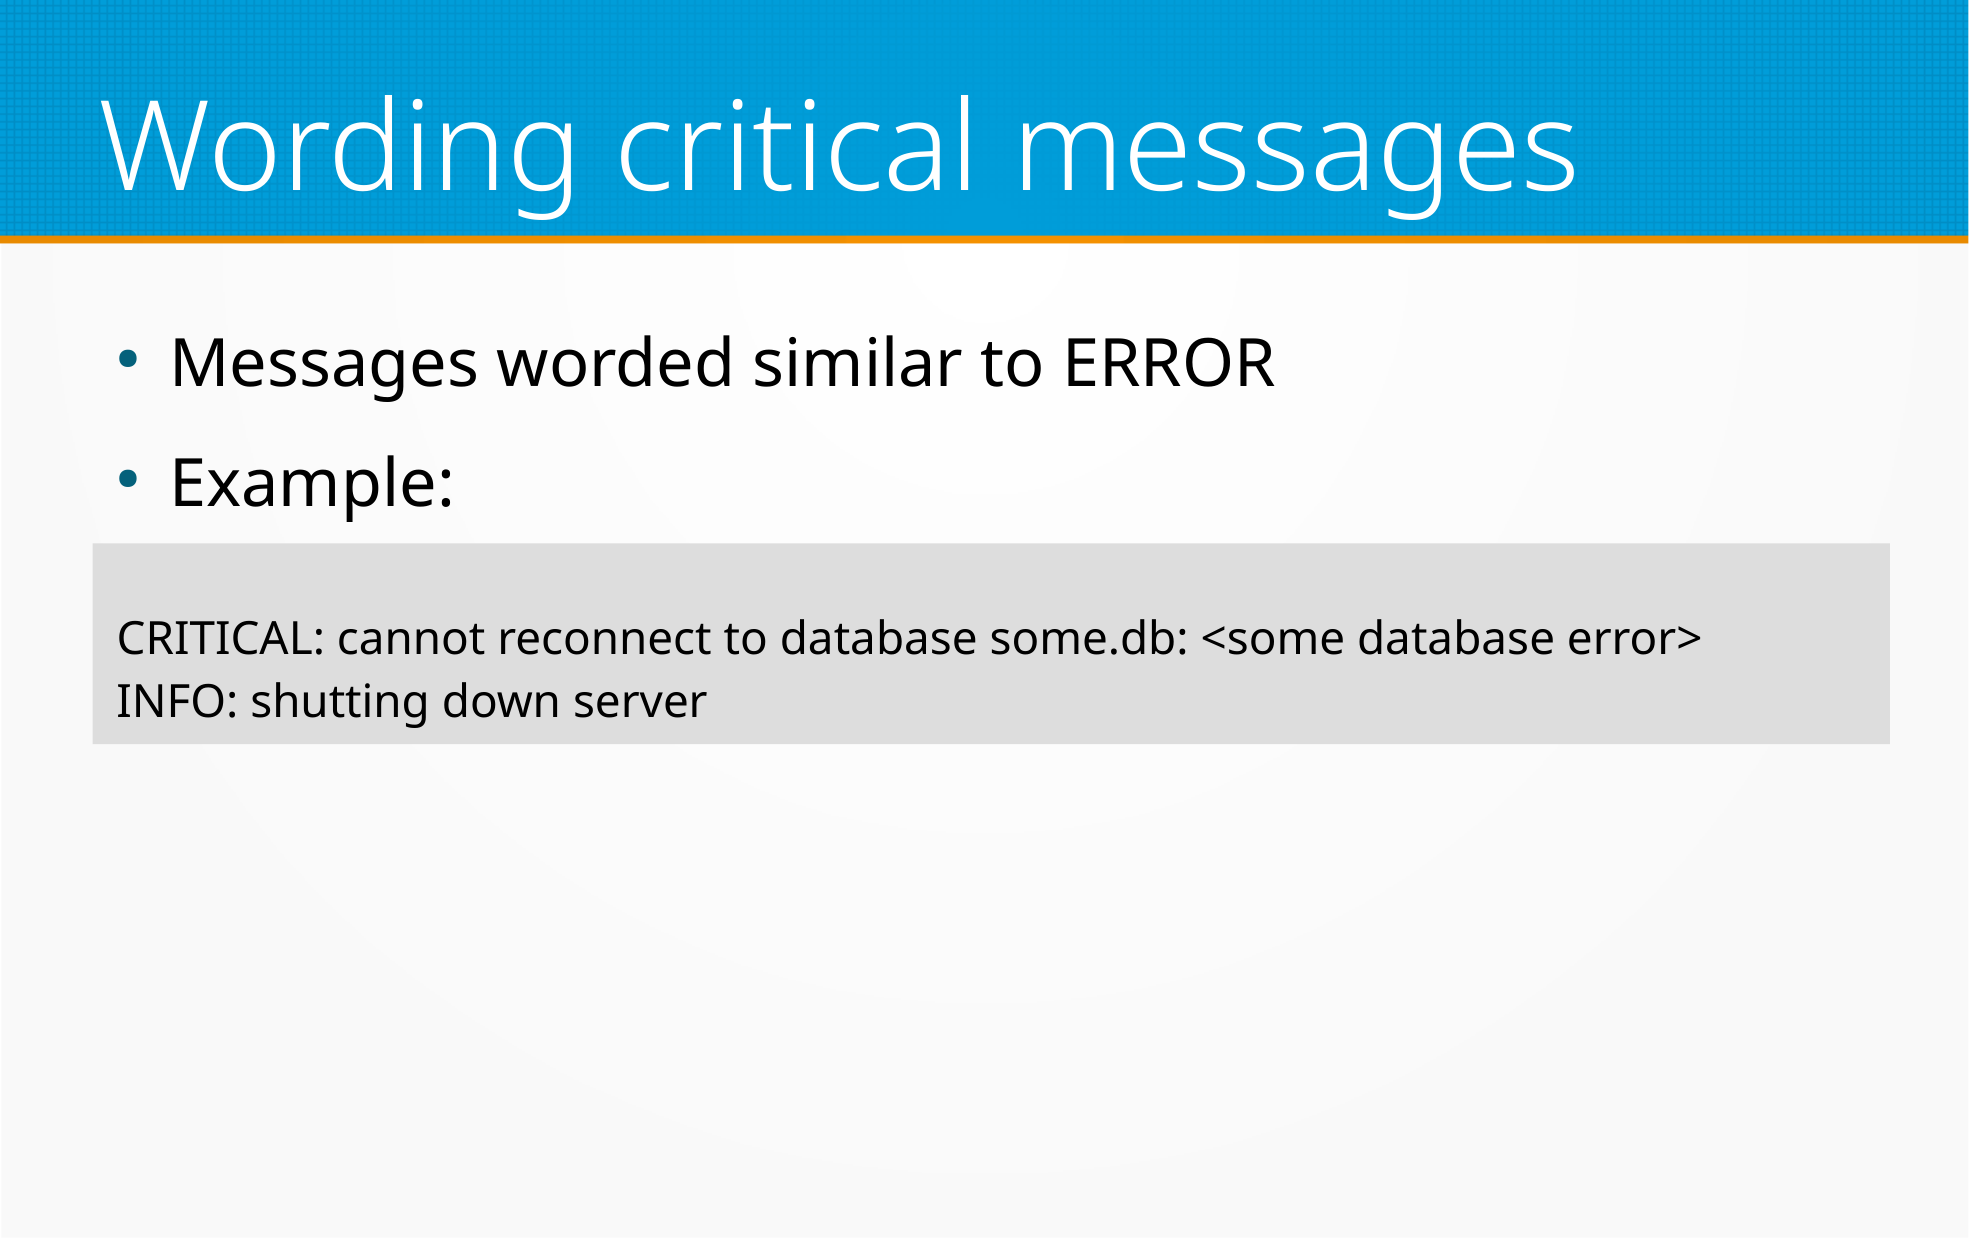

# Wording critical messages
Messages worded similar to ERROR
Example:
 CRITICAL: cannot reconnect to database some.db: <some database error>
 INFO: shutting down server